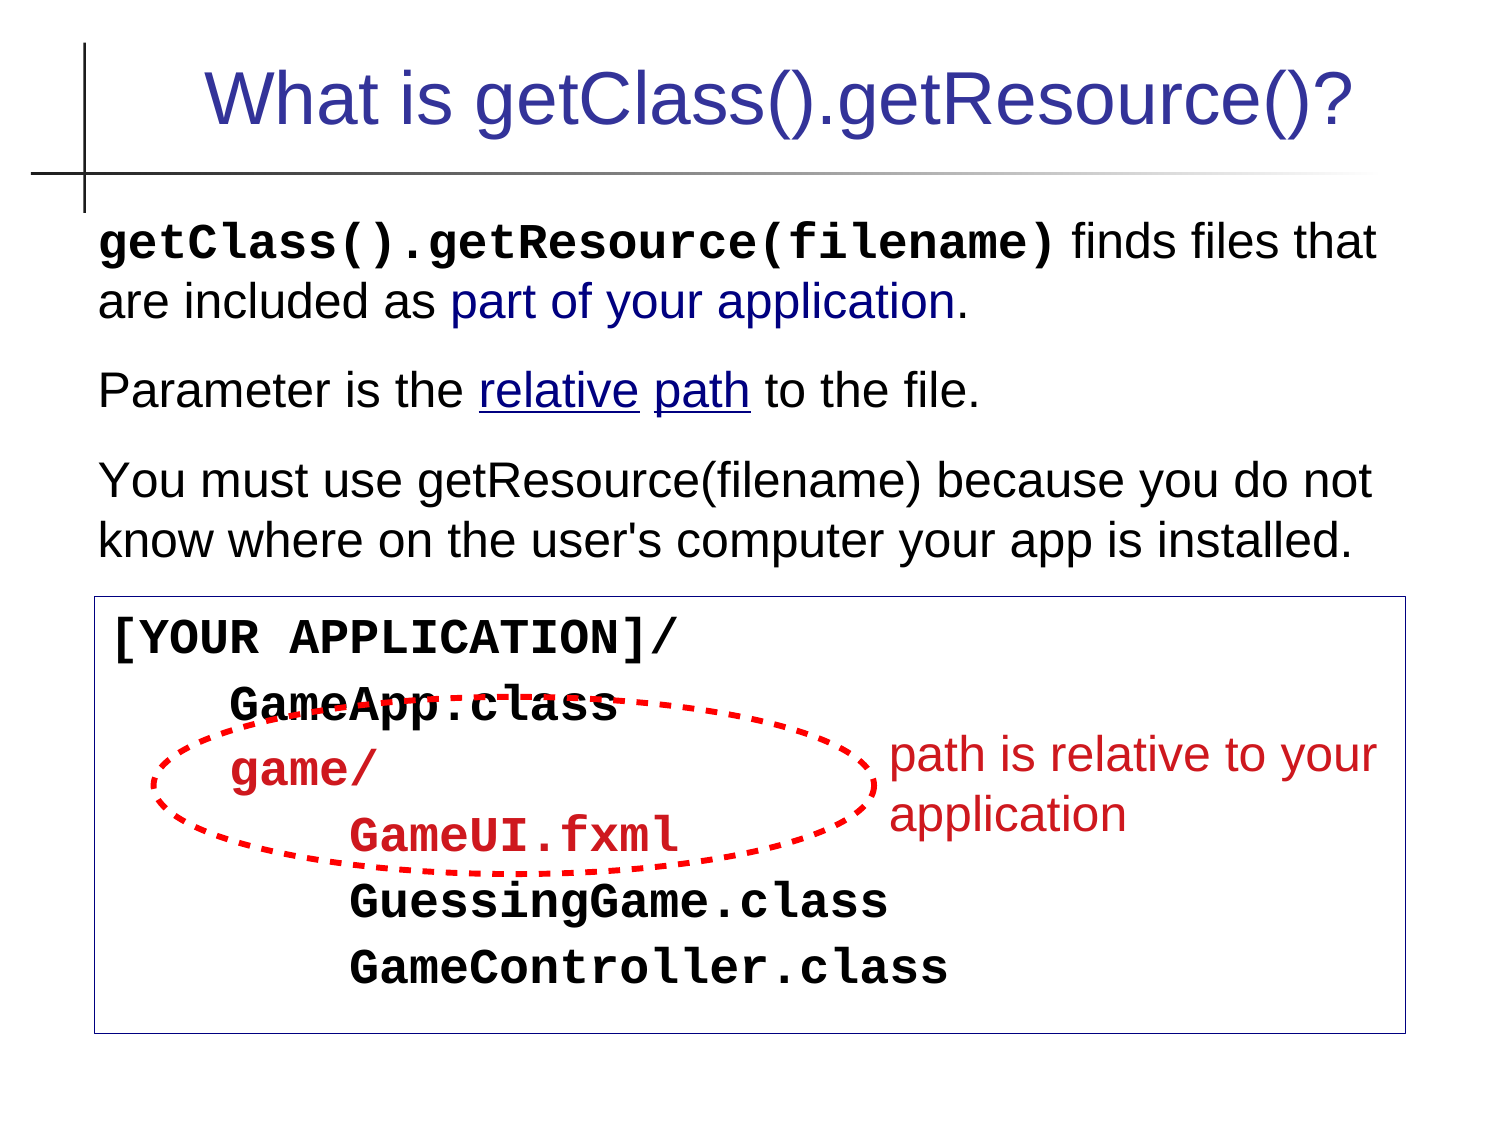

# What is getClass().getResource()?
getClass().getResource(filename) finds files that are included as part of your application.
Parameter is the relative path to the file.
You must use getResource(filename) because you do not know where on the user's computer your app is installed.
[YOUR APPLICATION]/
 GameApp.class
 game/
 GameUI.fxml
 GuessingGame.class
 GameController.class
path is relative to your application